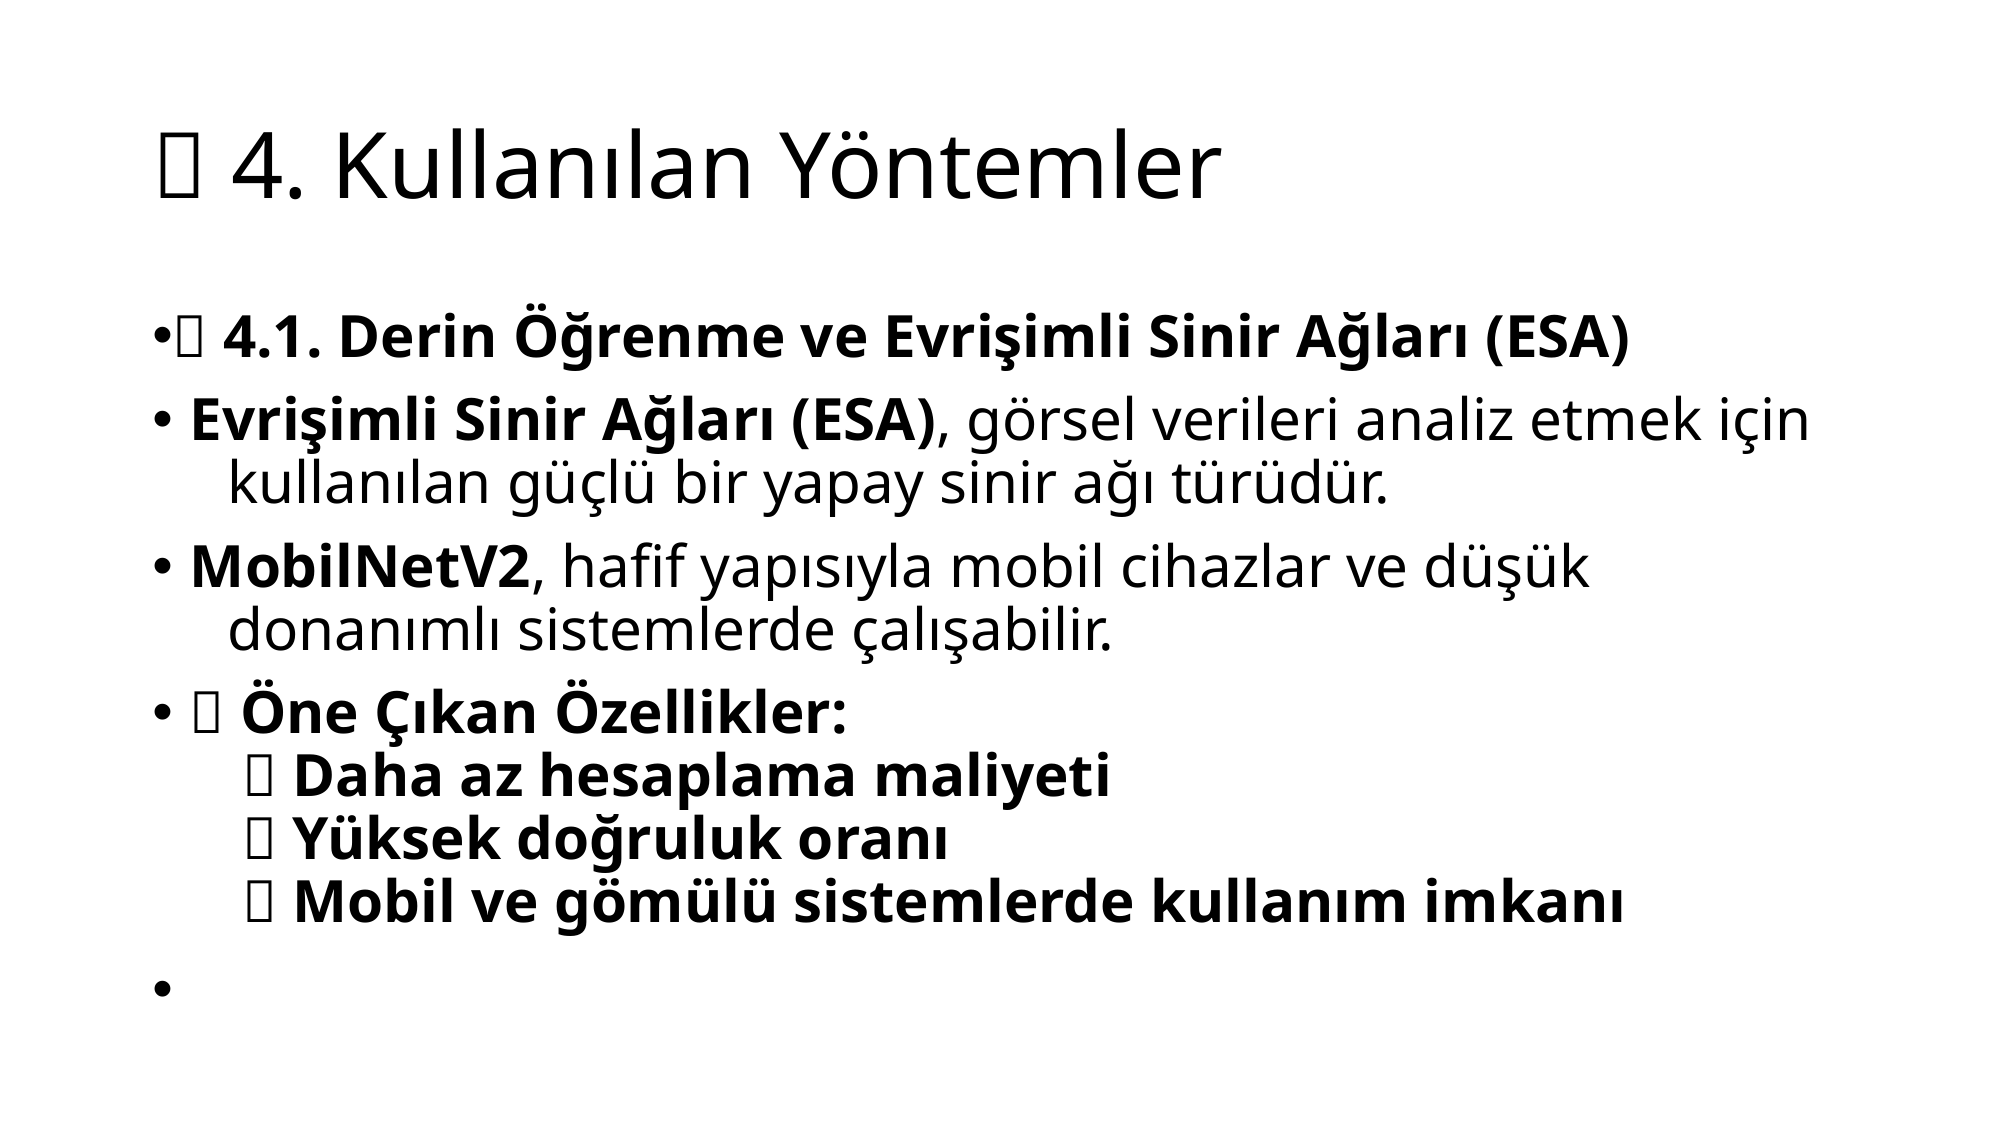

# 📌 4. Kullanılan Yöntemler
🧠 4.1. Derin Öğrenme ve Evrişimli Sinir Ağları (ESA)
Evrişimli Sinir Ağları (ESA), görsel verileri analiz etmek için kullanılan güçlü bir yapay sinir ağı türüdür.
MobilNetV2, hafif yapısıyla mobil cihazlar ve düşük donanımlı sistemlerde çalışabilir.
📌 Öne Çıkan Özellikler:
 ✅ Daha az hesaplama maliyeti
 ✅ Yüksek doğruluk oranı
 ✅ Mobil ve gömülü sistemlerde kullanım imkanı